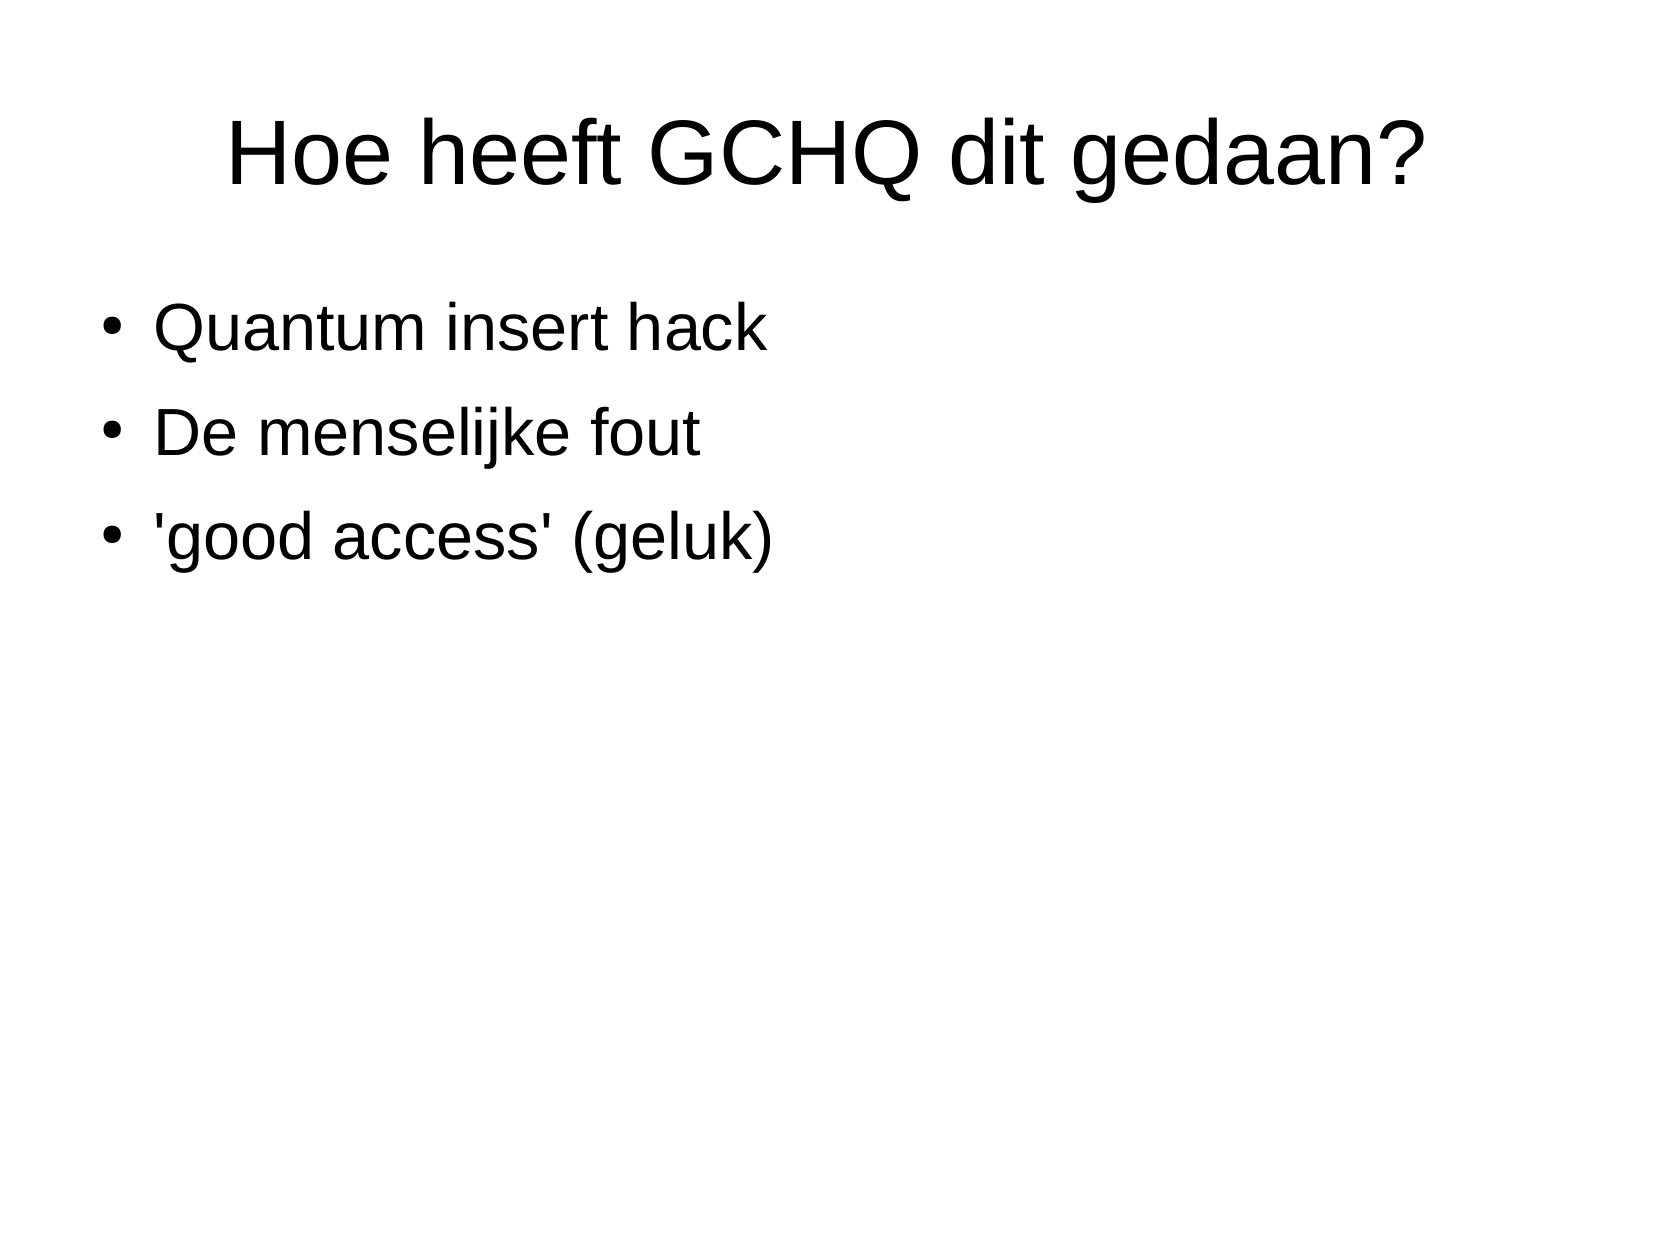

# Hoe heeft GCHQ dit gedaan?
Quantum insert hack
De menselijke fout
'good access' (geluk)